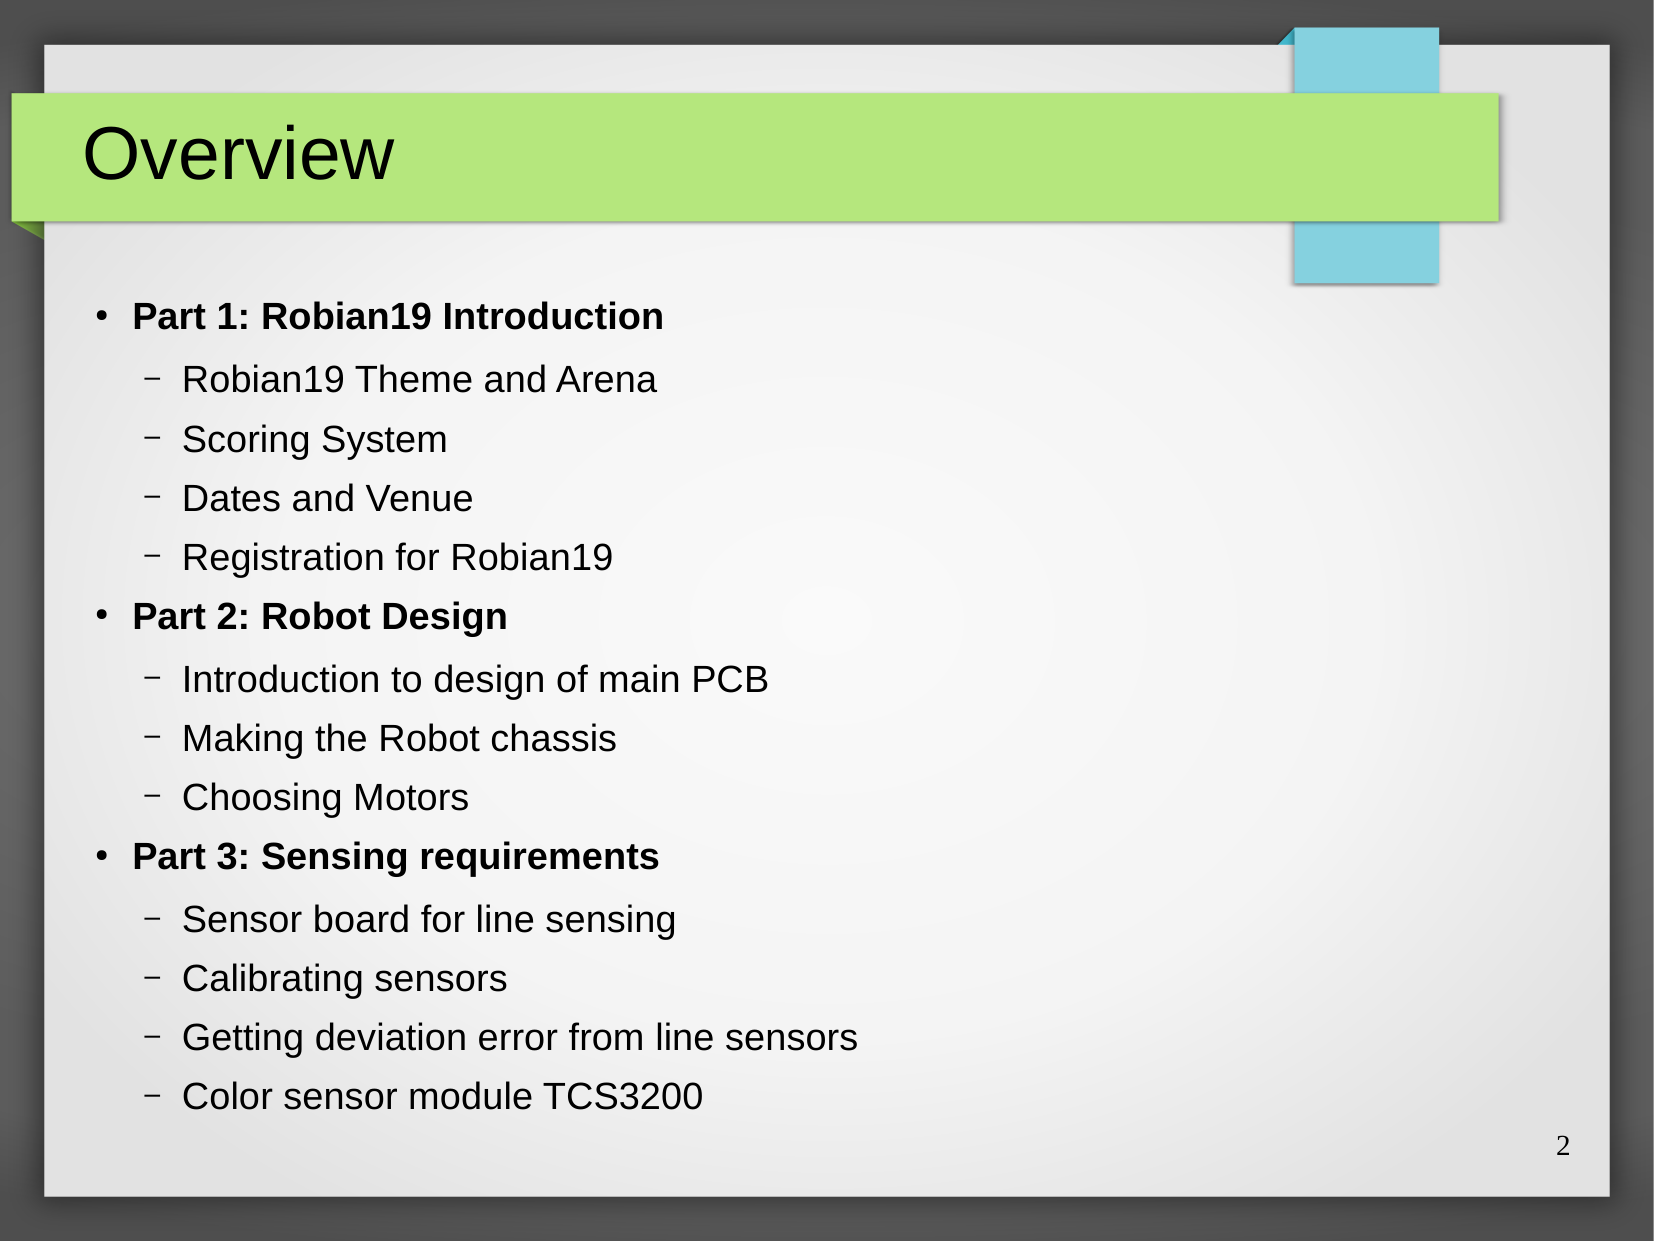

# Overview
Part 1: Robian19 Introduction
Robian19 Theme and Arena
Scoring System
Dates and Venue
Registration for Robian19
Part 2: Robot Design
Introduction to design of main PCB
Making the Robot chassis
Choosing Motors
Part 3: Sensing requirements
Sensor board for line sensing
Calibrating sensors
Getting deviation error from line sensors
Color sensor module TCS3200
2